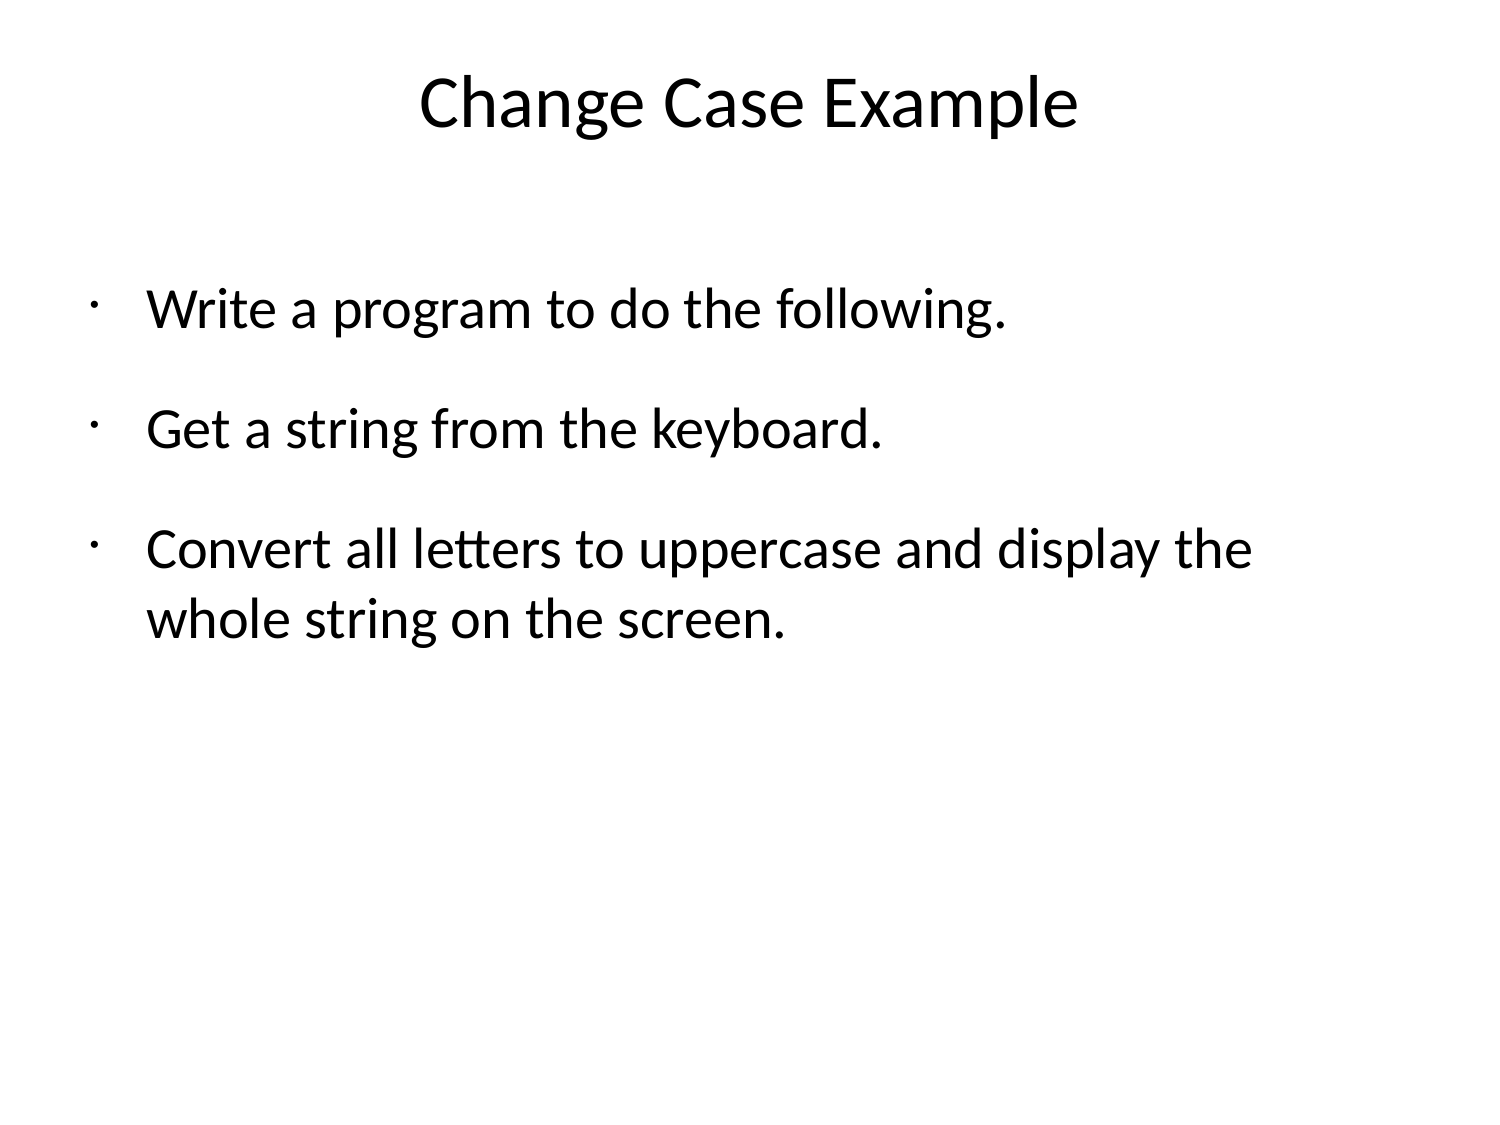

# Change Case Example
Write a program to do the following.
Get a string from the keyboard.
Convert all letters to uppercase and display the whole string on the screen.